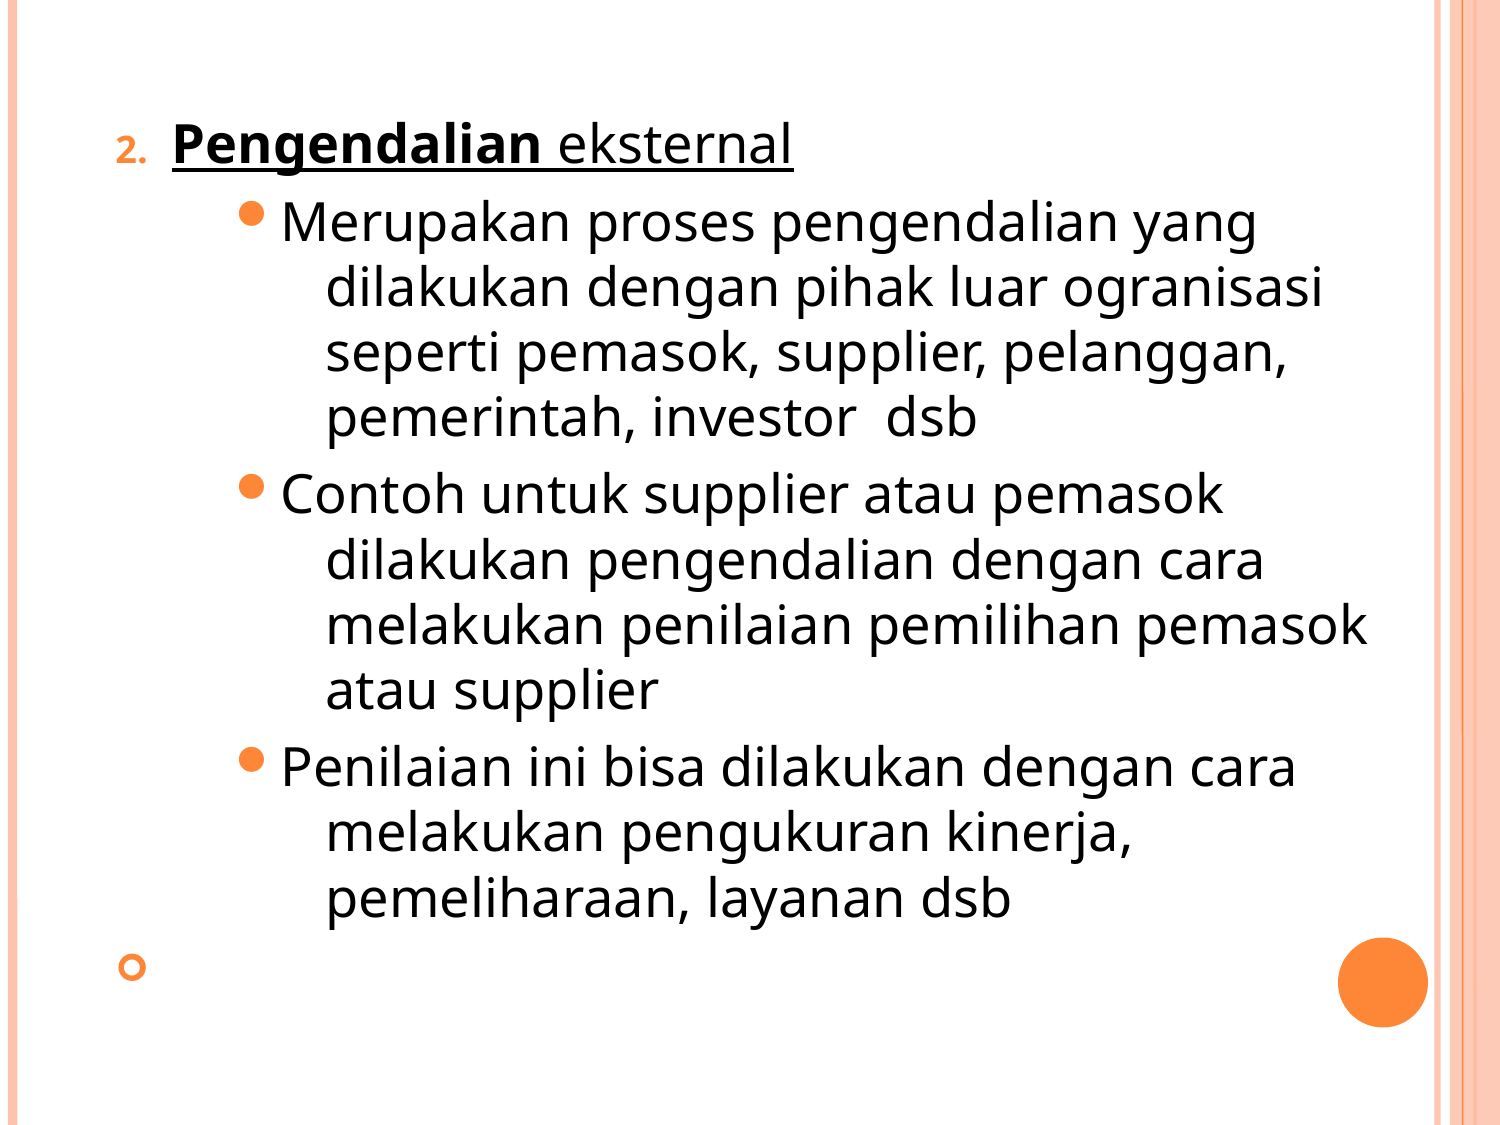

# Pengendalian eksternal
Merupakan proses pengendalian yang dilakukan dengan pihak luar ogranisasi seperti pemasok, supplier, pelanggan, pemerintah, investor dsb
Contoh untuk supplier atau pemasok dilakukan pengendalian dengan cara melakukan penilaian pemilihan pemasok atau supplier
Penilaian ini bisa dilakukan dengan cara melakukan pengukuran kinerja, pemeliharaan, layanan dsb